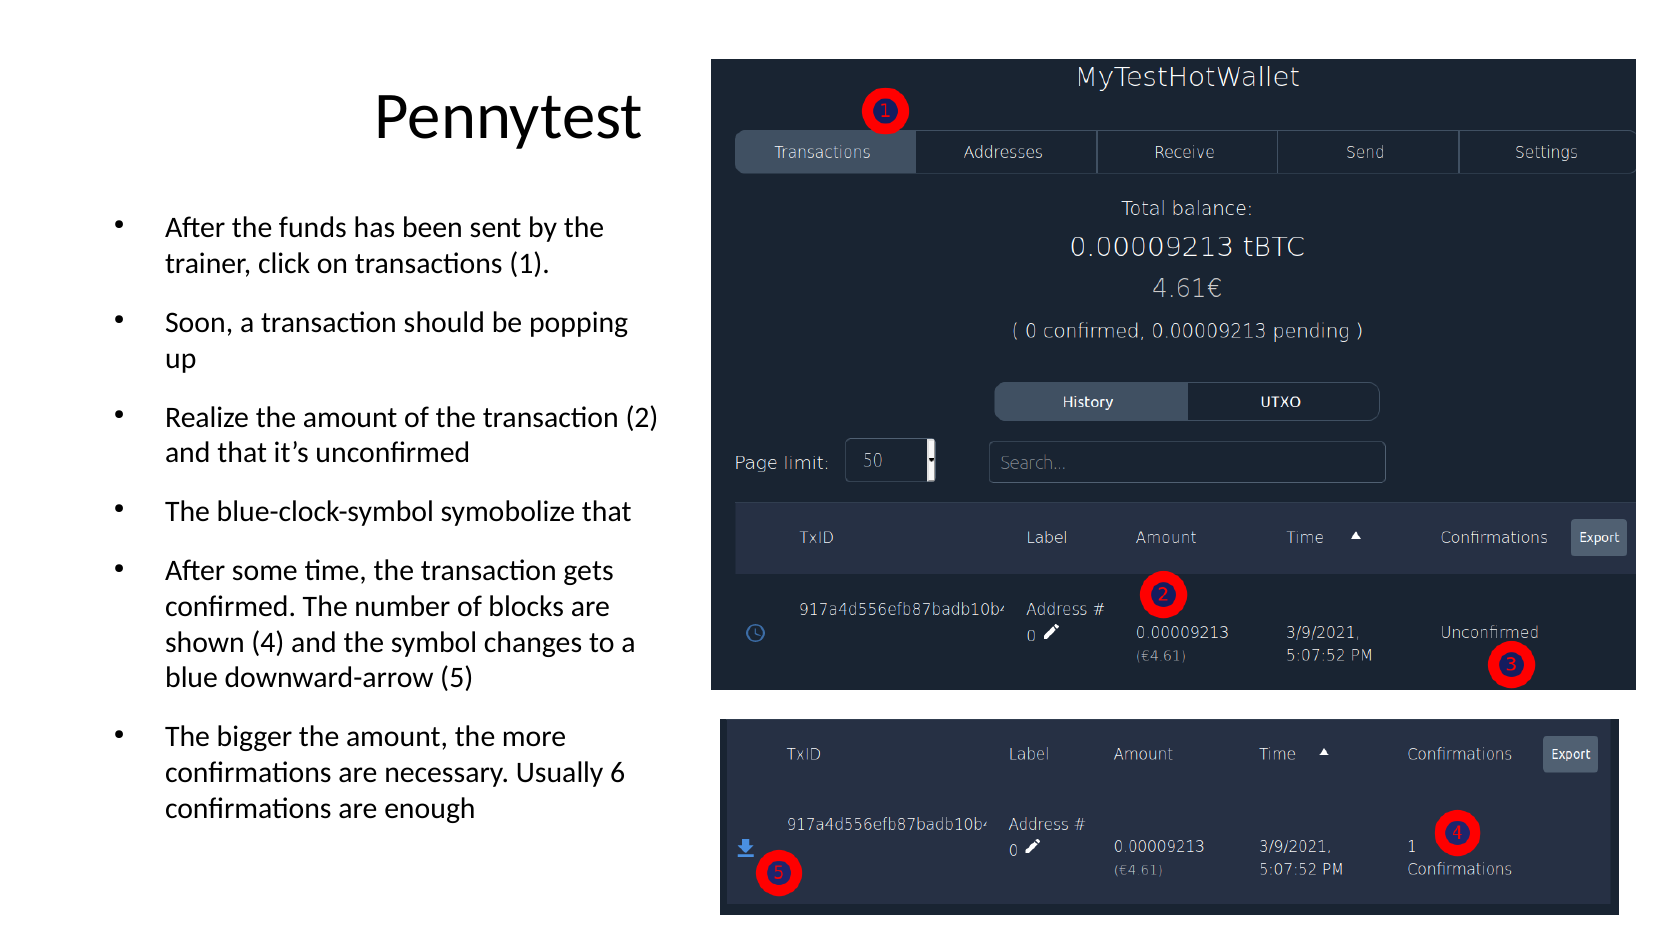

# Pennytest
After the funds has been sent by the trainer, click on transactions (1).
Soon, a transaction should be popping up
Realize the amount of the transaction (2) and that it’s unconfirmed
The blue-clock-symbol symobolize that
After some time, the transaction gets confirmed. The number of blocks are shown (4) and the symbol changes to a blue downward-arrow (5)
The bigger the amount, the more confirmations are necessary. Usually 6 confirmations are enough